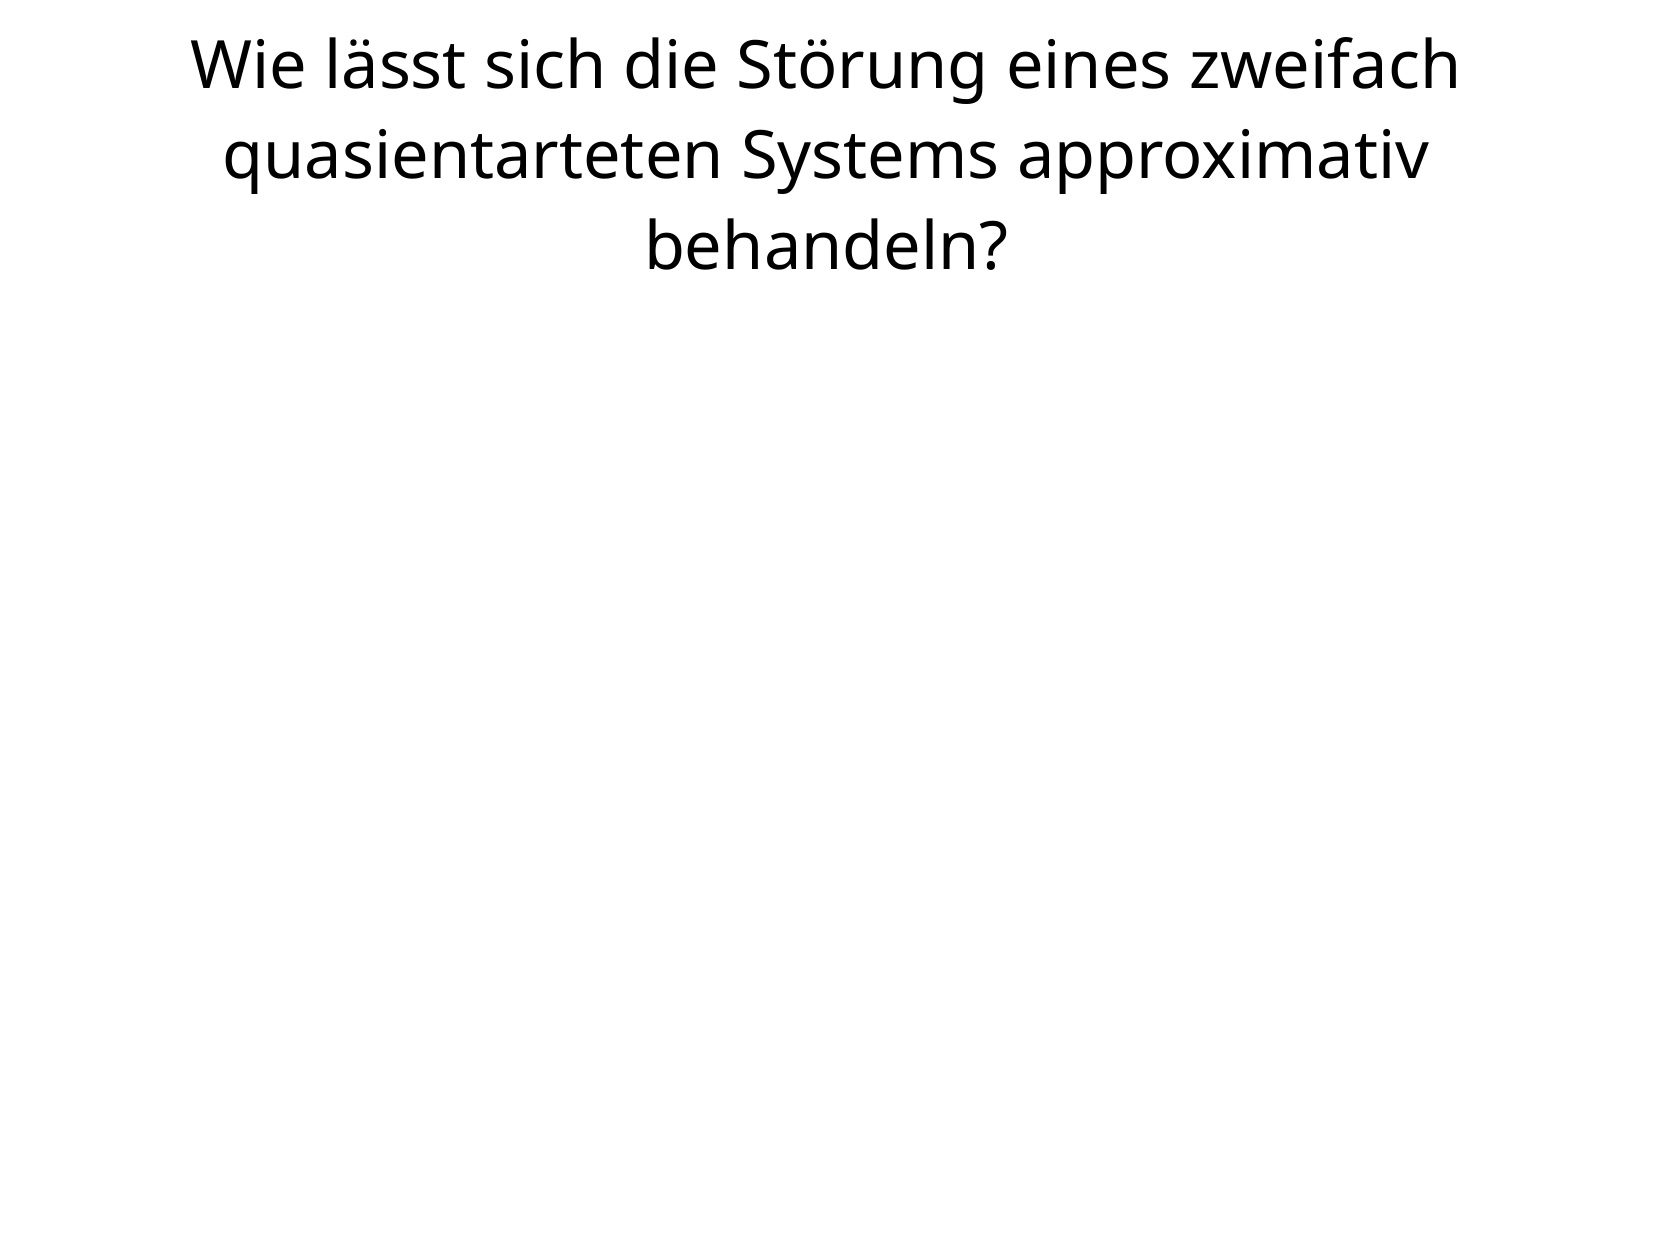

# Wie lässt sich die Störung eines zweifach quasientarteten Systems approximativ behandeln?